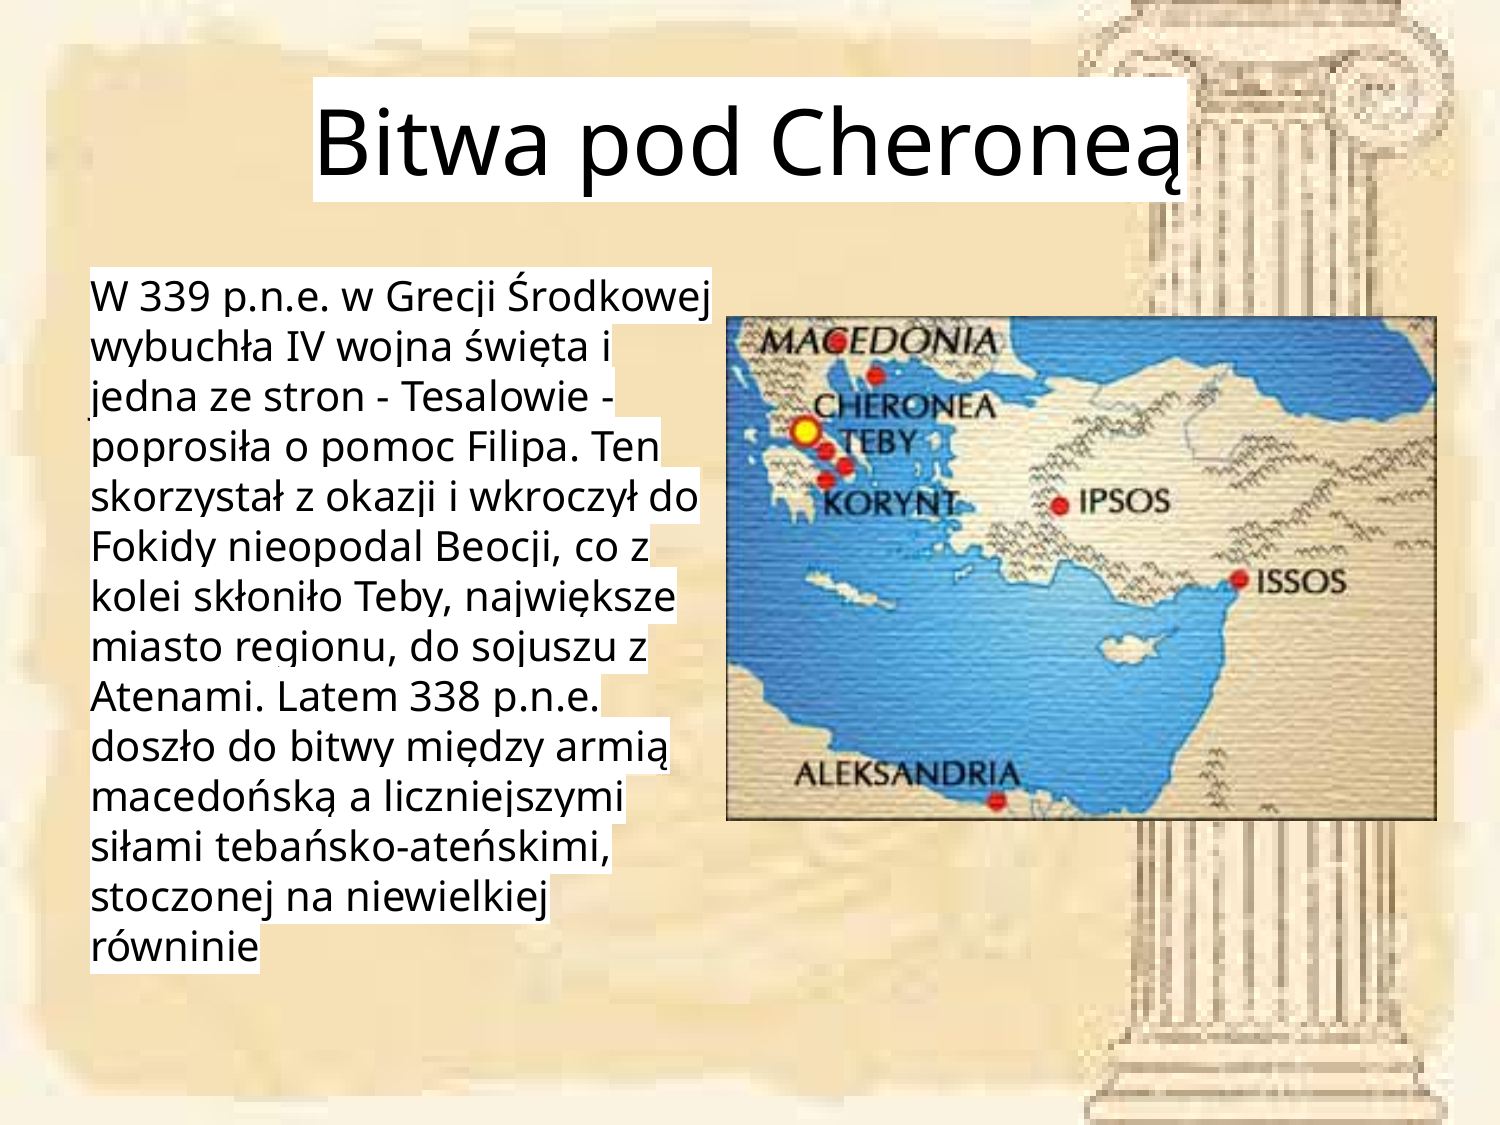

# Bitwa pod Cheroneą
W 339 p.n.e. w Grecji Środkowej wybuchła IV wojna święta i jedna ze stron - Tesalowie - poprosiła o pomoc Filipa. Ten skorzystał z okazji i wkroczył do Fokidy nieopodal Beocji, co z kolei skłoniło Teby, największe miasto regionu, do sojuszu z Atenami. Latem 338 p.n.e. doszło do bitwy między armią macedońską a liczniejszymi siłami tebańsko-ateńskimi, stoczonej na niewielkiej równinie